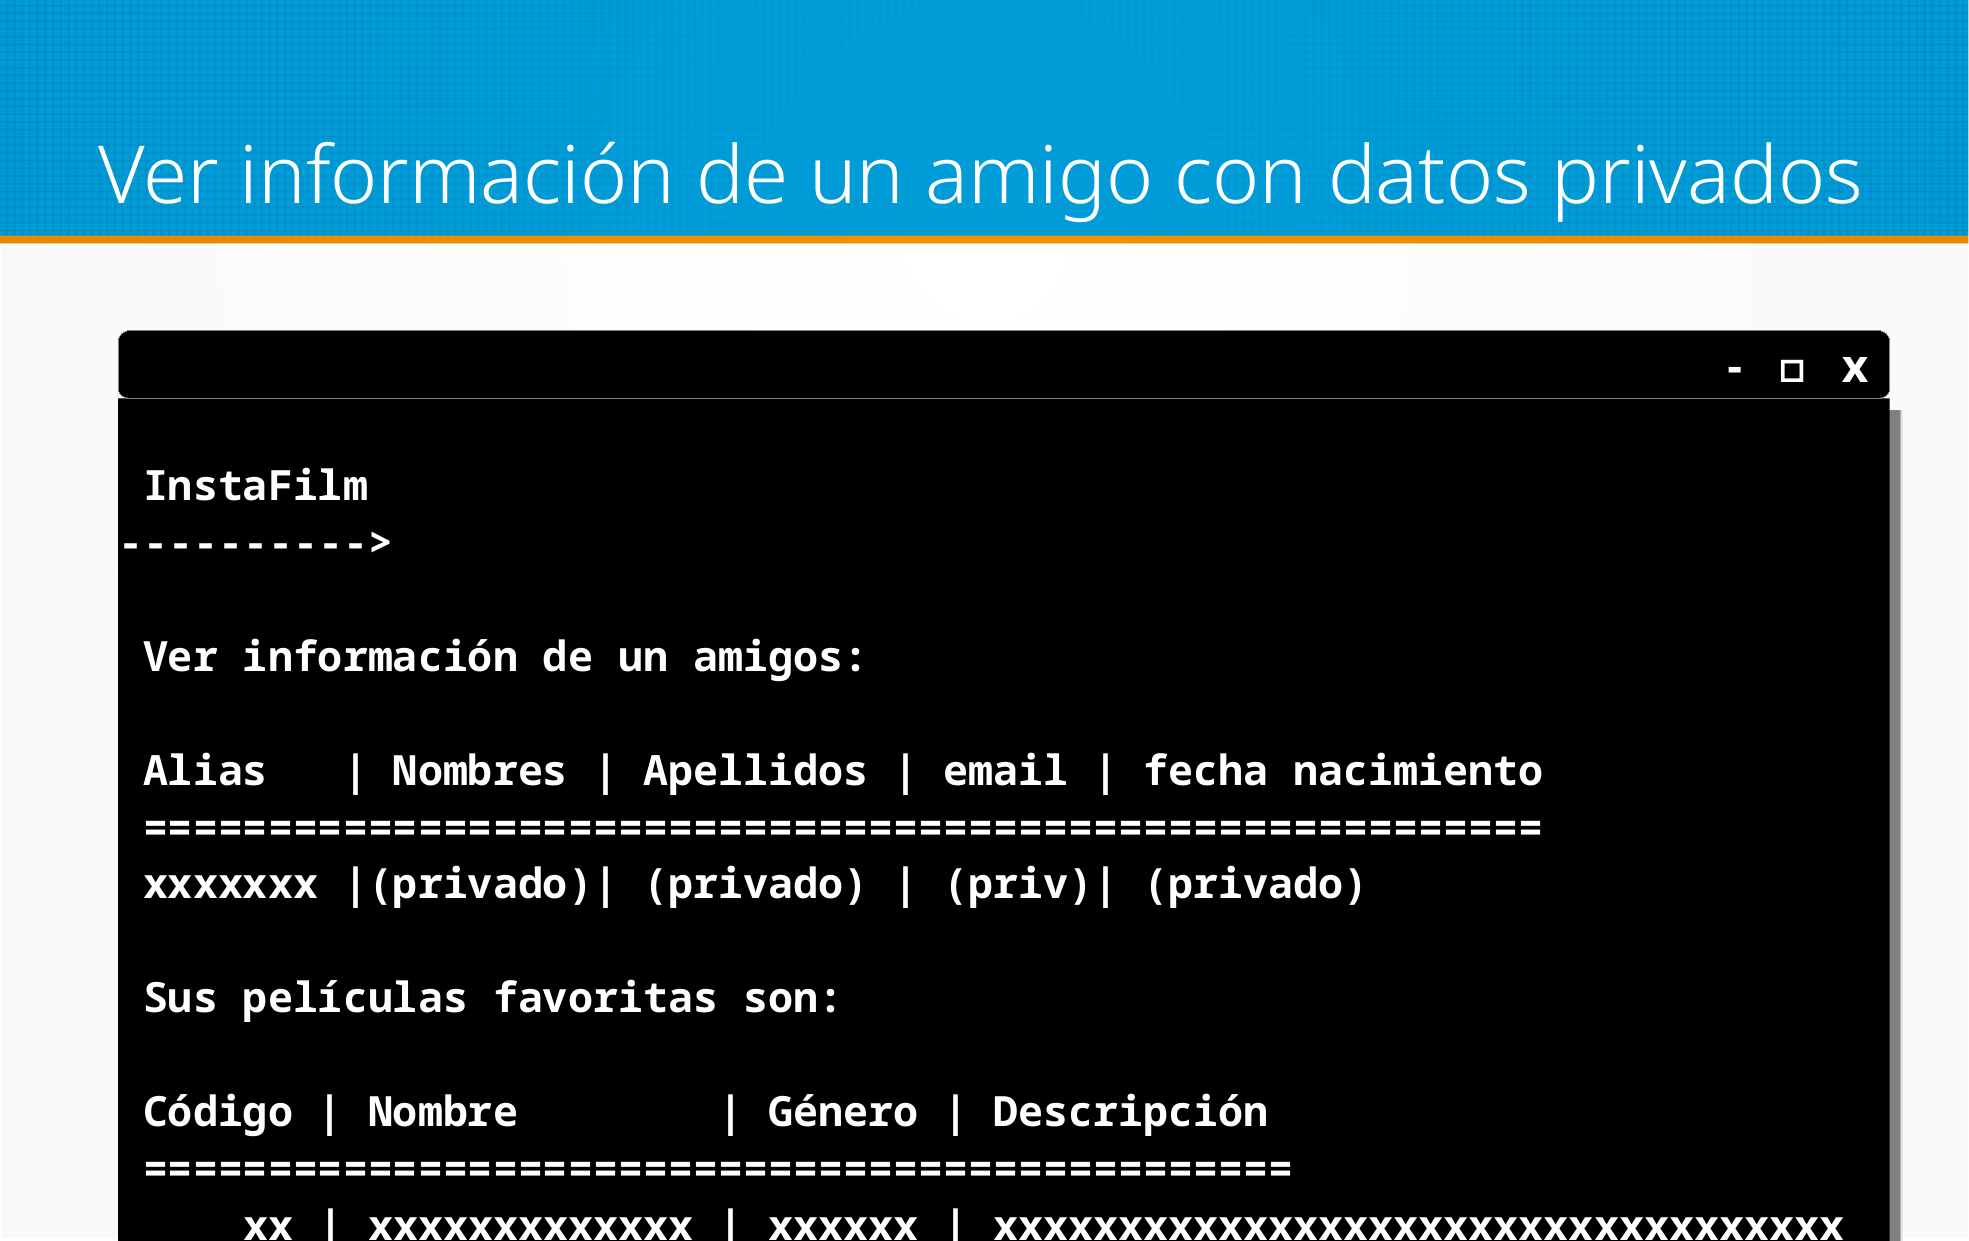

# Ver información de un amigo con datos privados
- □ x
 InstaFilm
---------->
 Ver información de un amigos:
 Alias | Nombres | Apellidos | email | fecha nacimiento
 ========================================================
 xxxxxxx |(privado)| (privado) | (priv)| (privado)
 Sus películas favoritas son:
 Código | Nombre | Género | Descripción
 ==============================================
 xx | xxxxxxxxxxxxx | xxxxxx | xxxxxxxxxxxxxxxxxxxxxxxxxxxxxxxxxx
 xx | xxxxxxxxxxxxx | xxxxxx | xxxxxxxxxxxxxxxxxxxxxxxxxxxxxxxxxx